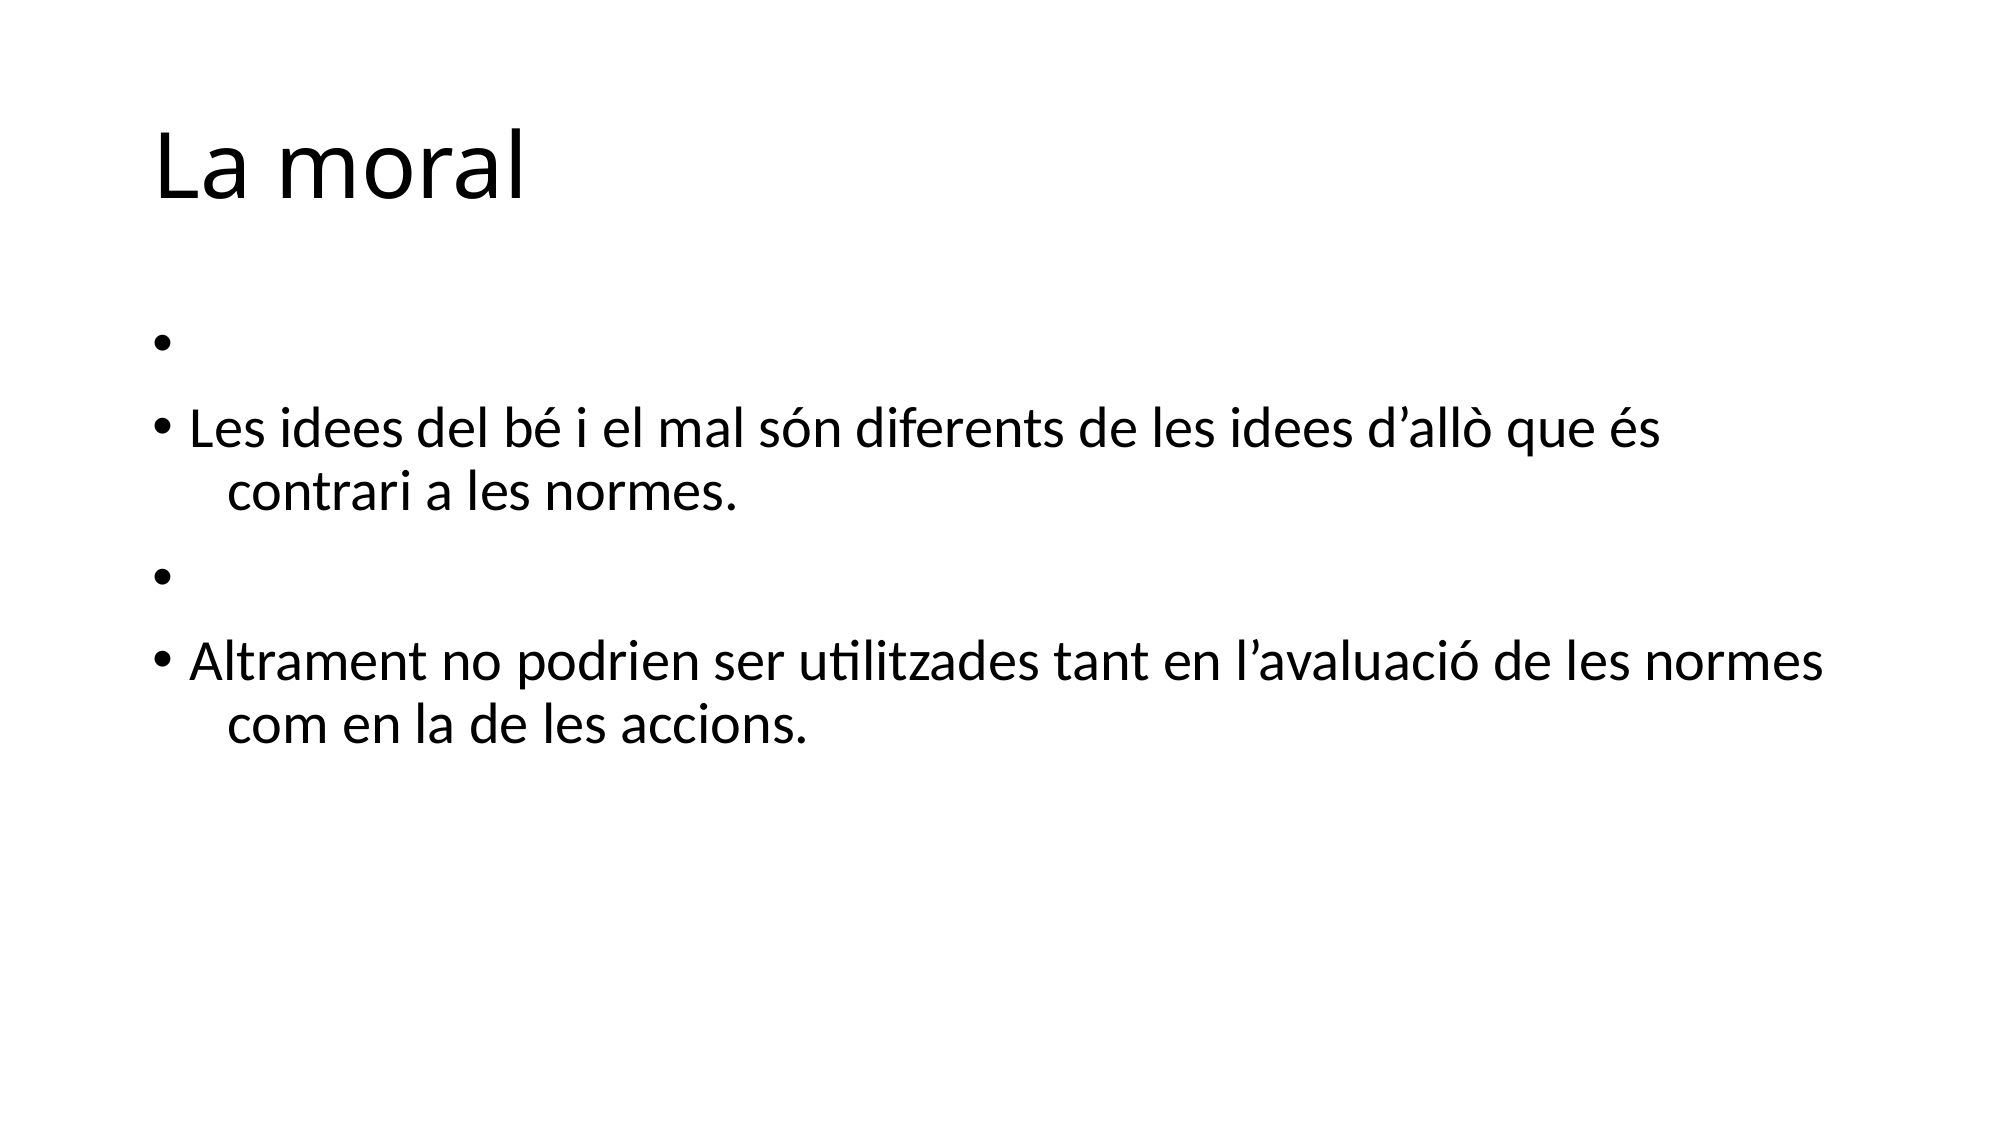

# La moral
Les idees del bé i el mal són diferents de les idees d’allò que és contrari a les normes.
Altrament no podrien ser utilitzades tant en l’avaluació de les normes com en la de les accions.